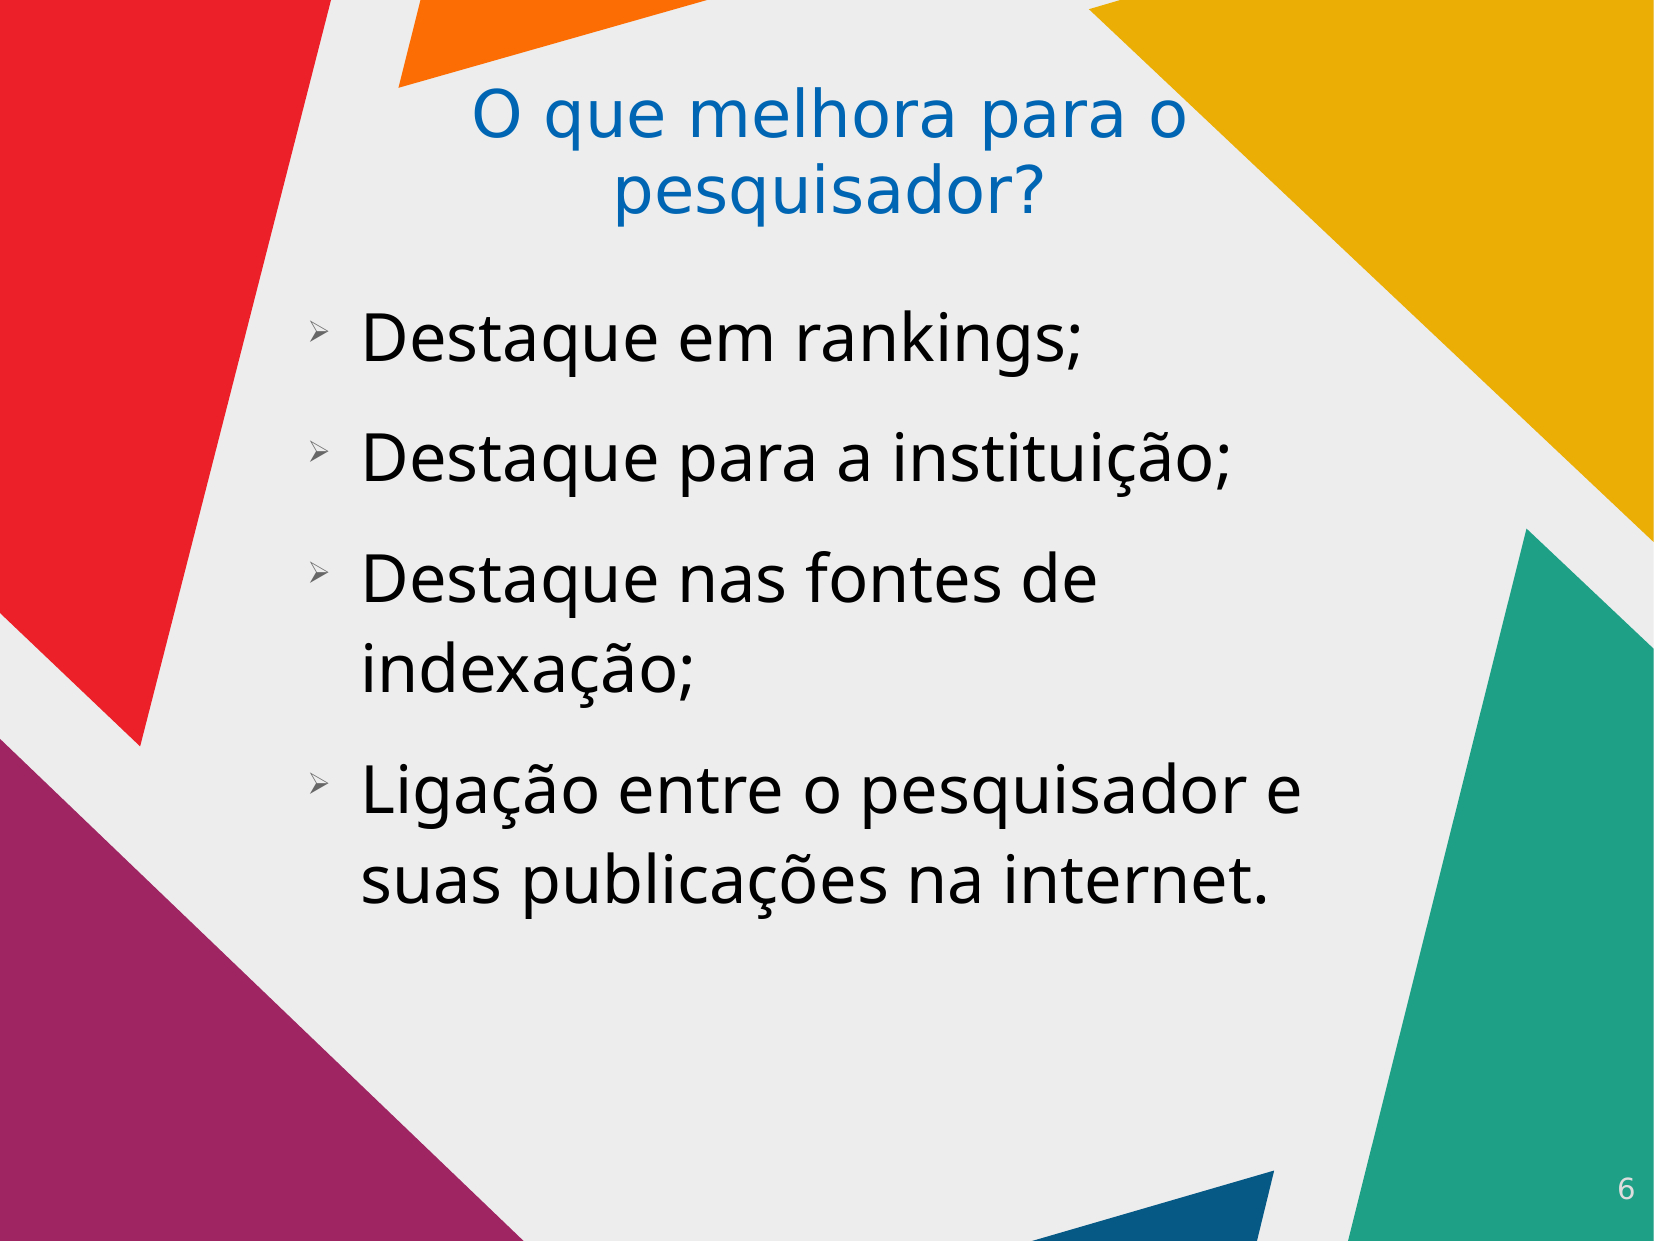

# O que melhora para o pesquisador?
Destaque em rankings;
Destaque para a instituição;
Destaque nas fontes de indexação;
Ligação entre o pesquisador e suas publicações na internet.
6